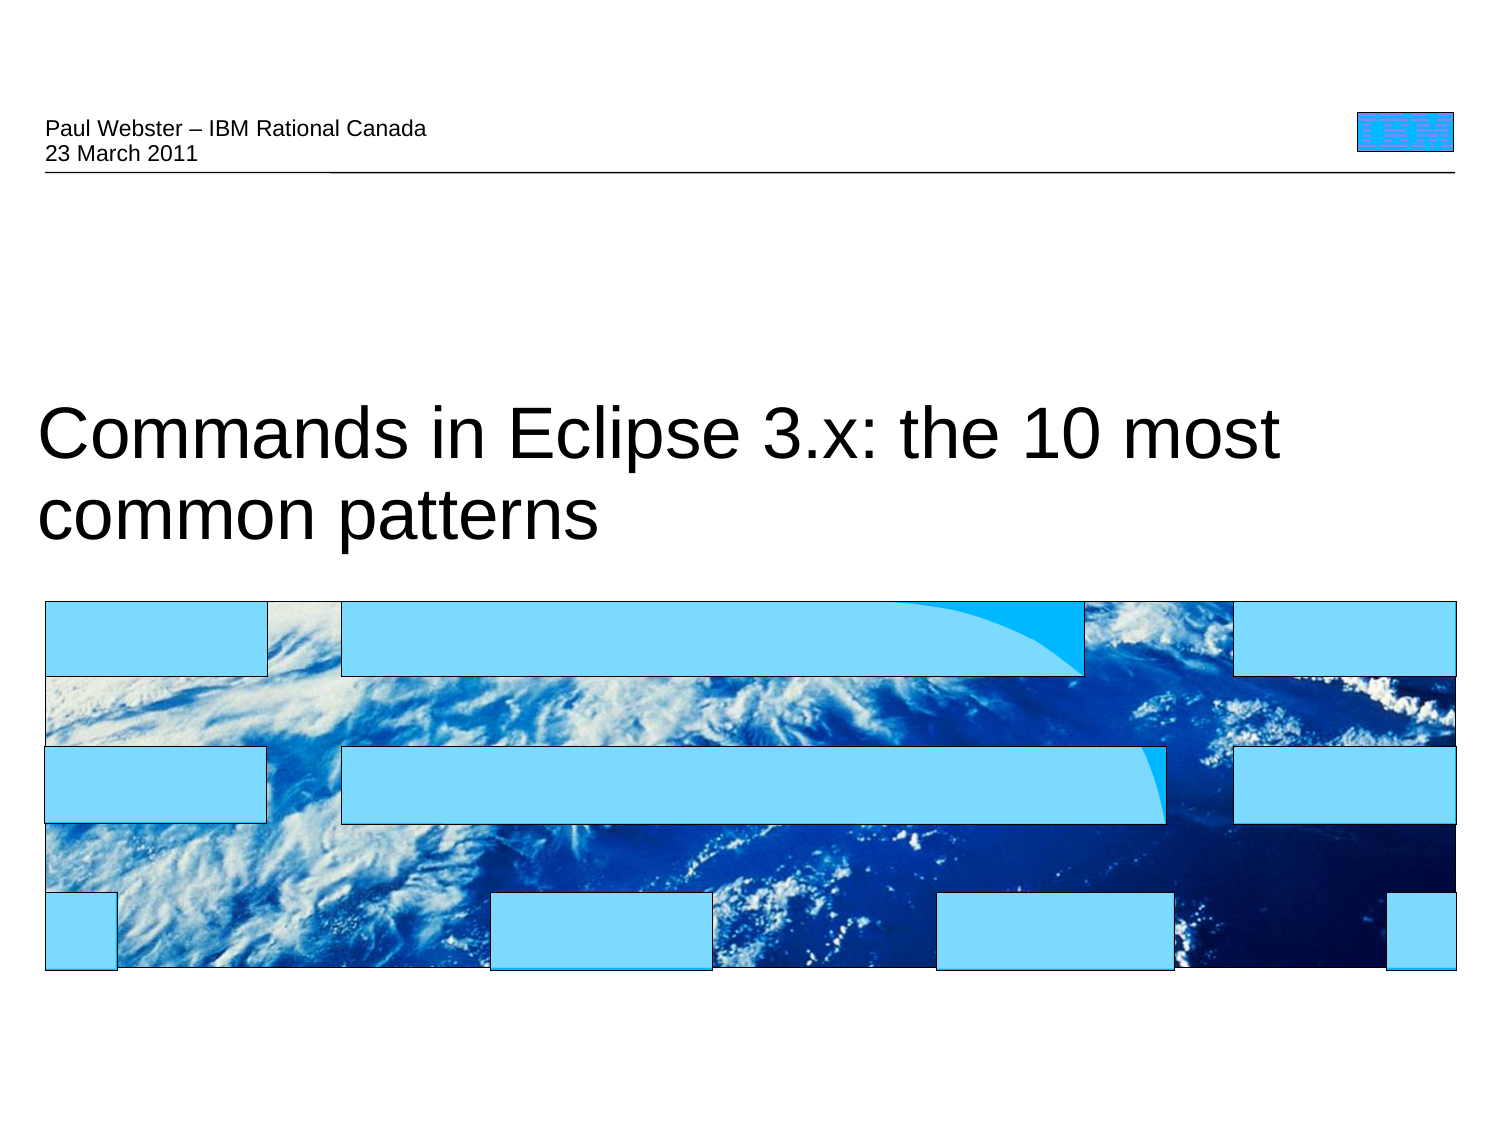

Paul Webster – IBM Rational Canada
23 March 2011
# Commands in Eclipse 3.x: the 10 most common patterns
1